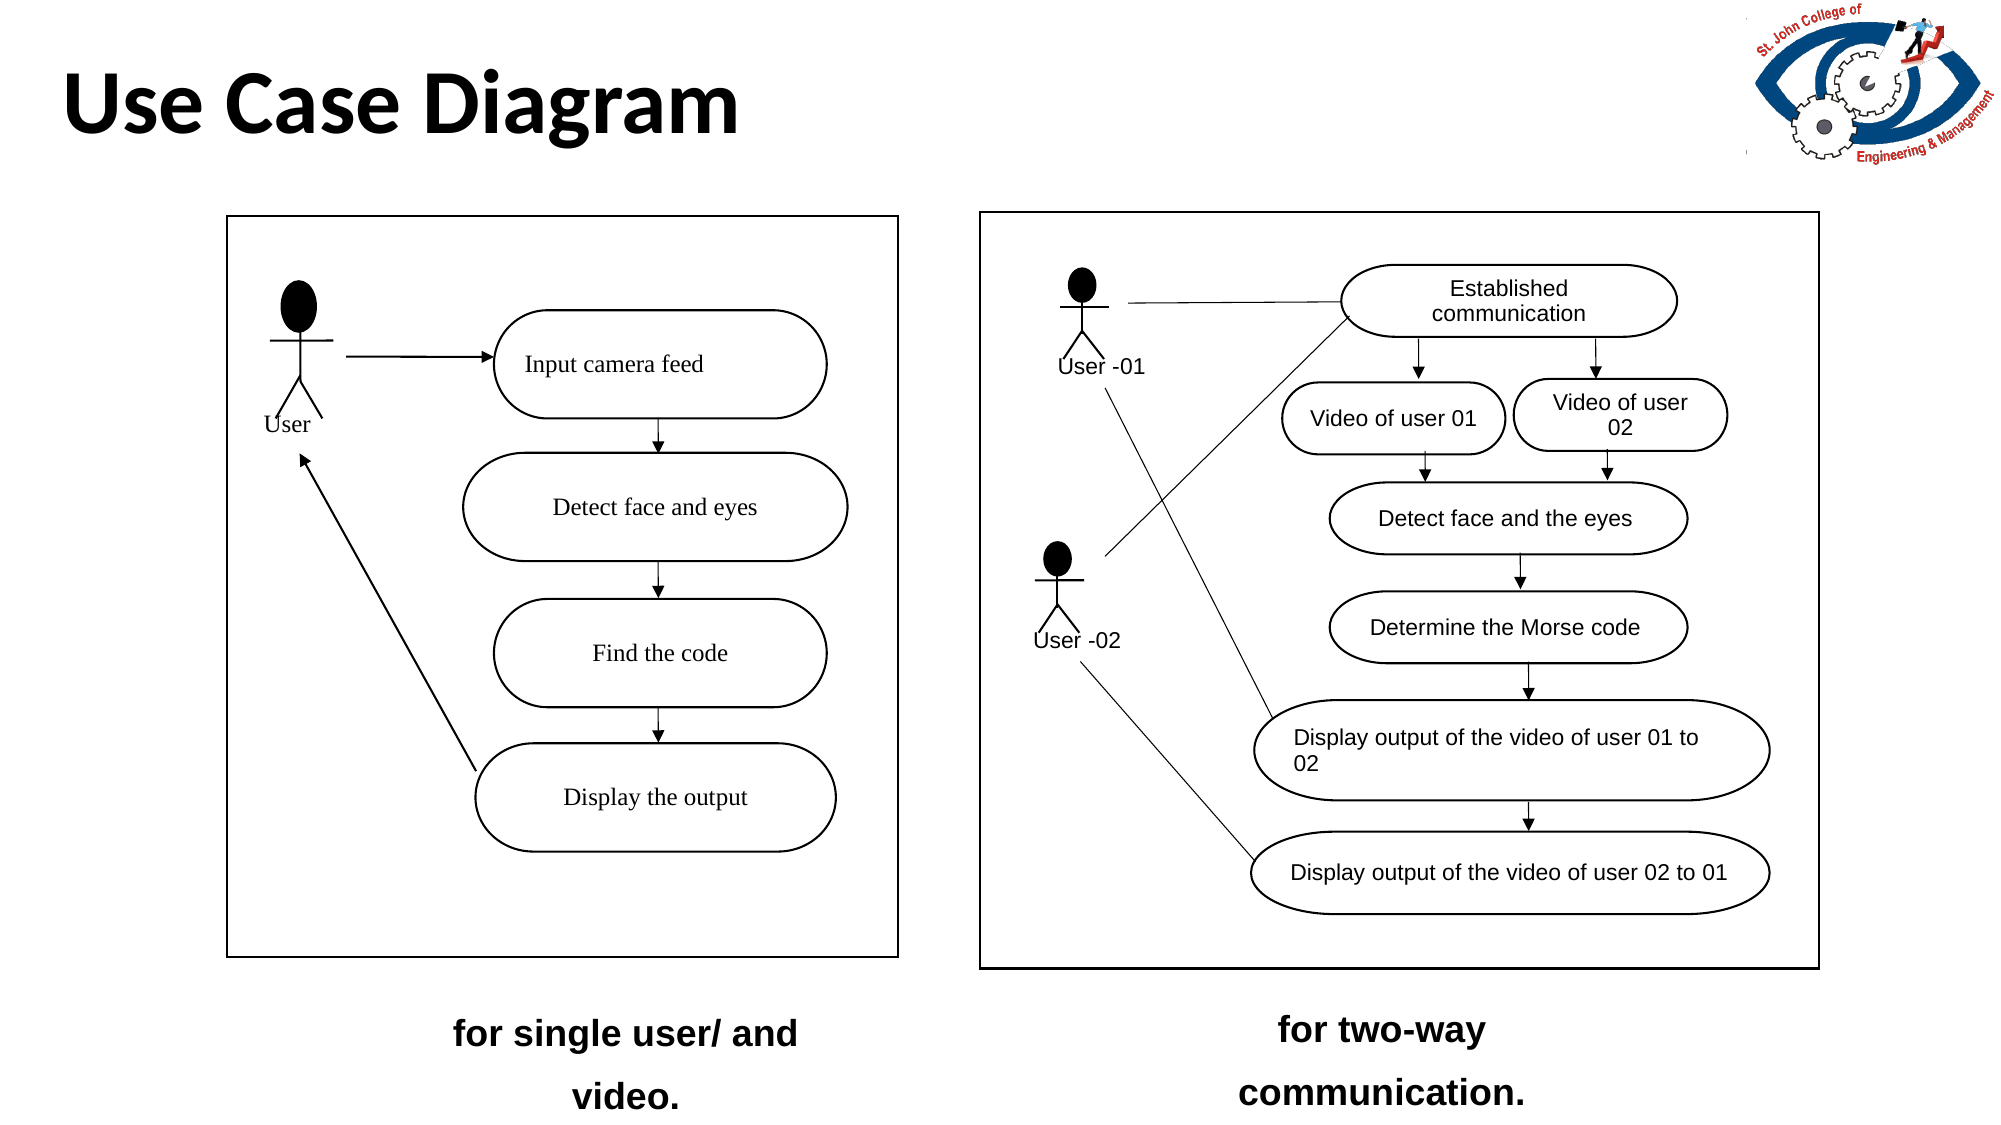

Use Case Diagram
Established communication
User -01
Video of user 02
Video of user 01
Detect face and the eyes
User -02
Determine the Morse code
Display output of the video of user 01 to 02
Display output of the video of user 02 to 01
Input camera feed
Detect face and eyes
Find the code
Display the output
User
for two-way communication.
for single user/ and video.